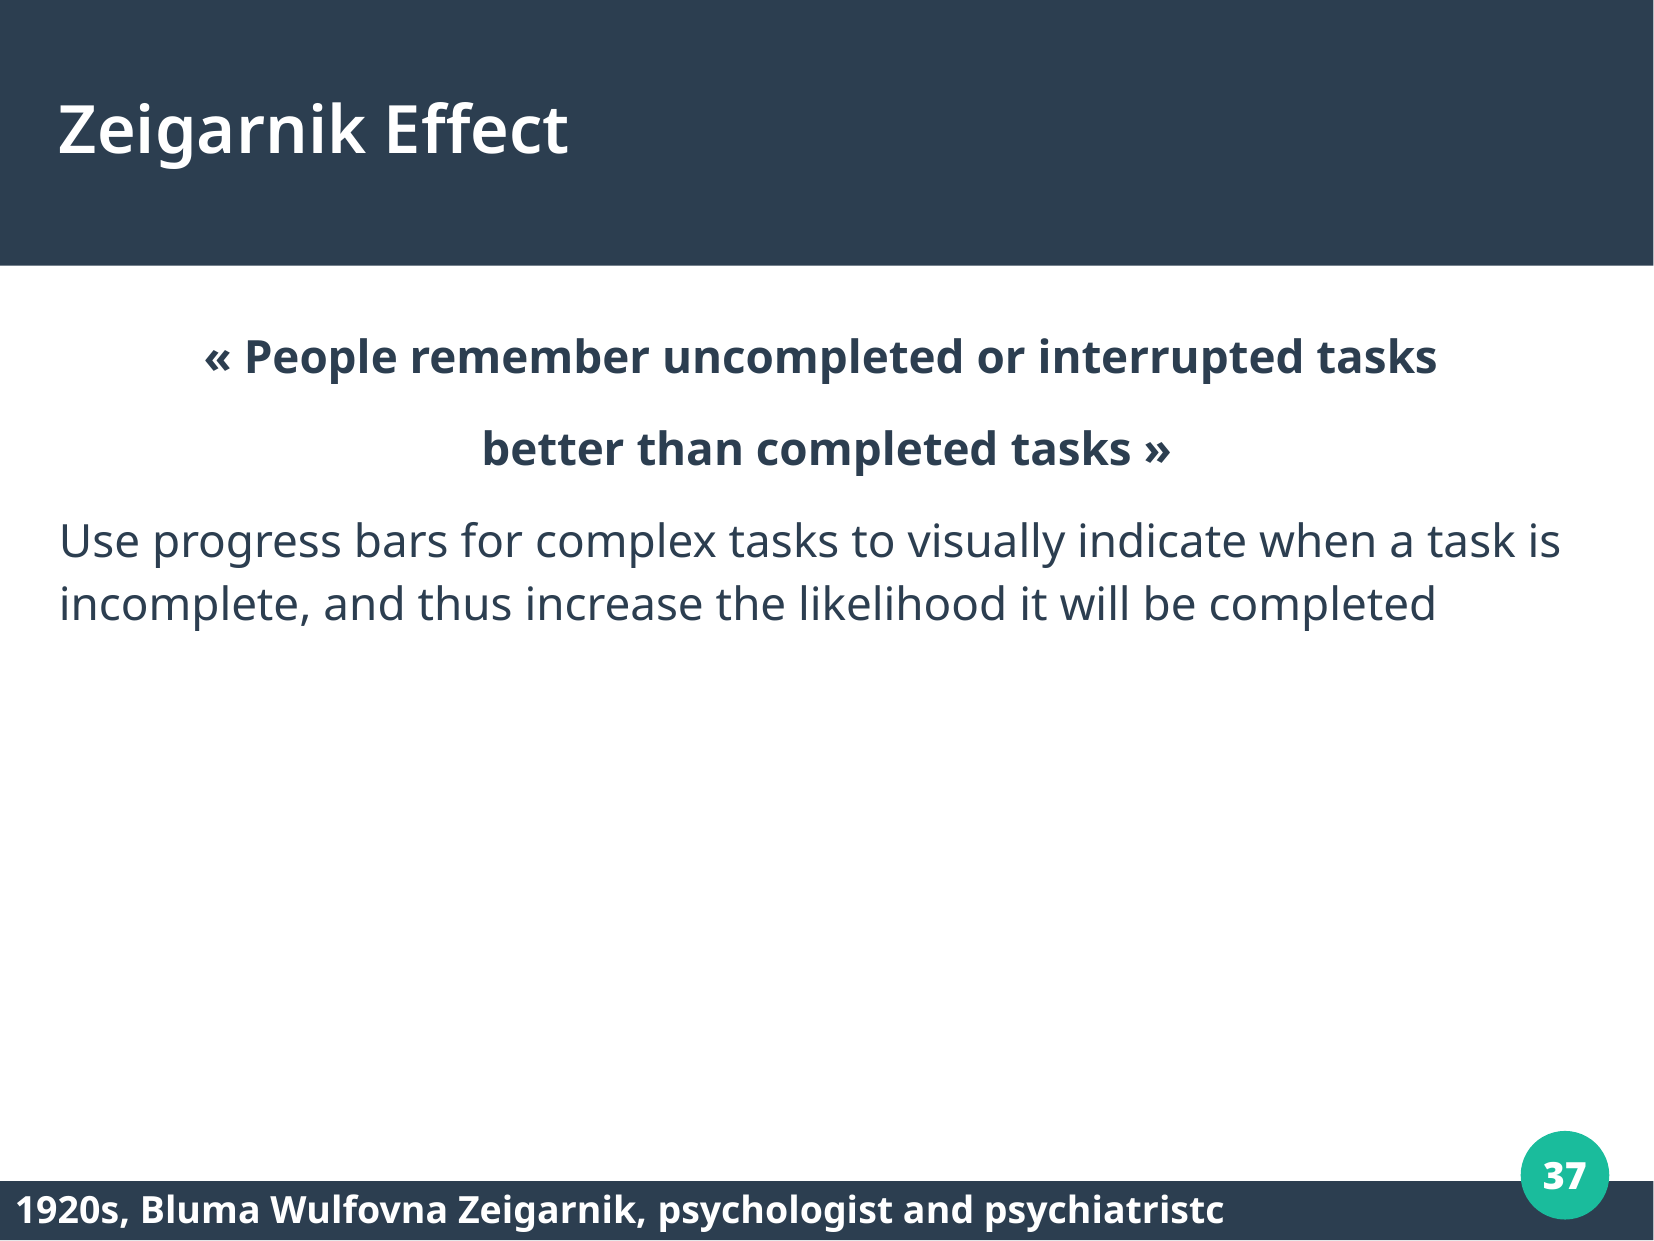

# Zeigarnik Effect
« People remember uncompleted or interrupted tasks
better than completed tasks »
Use progress bars for complex tasks to visually indicate when a task is incomplete, and thus increase the likelihood it will be completed
37
1920s, Bluma Wulfovna Zeigarnik, psychologist and psychiatristc